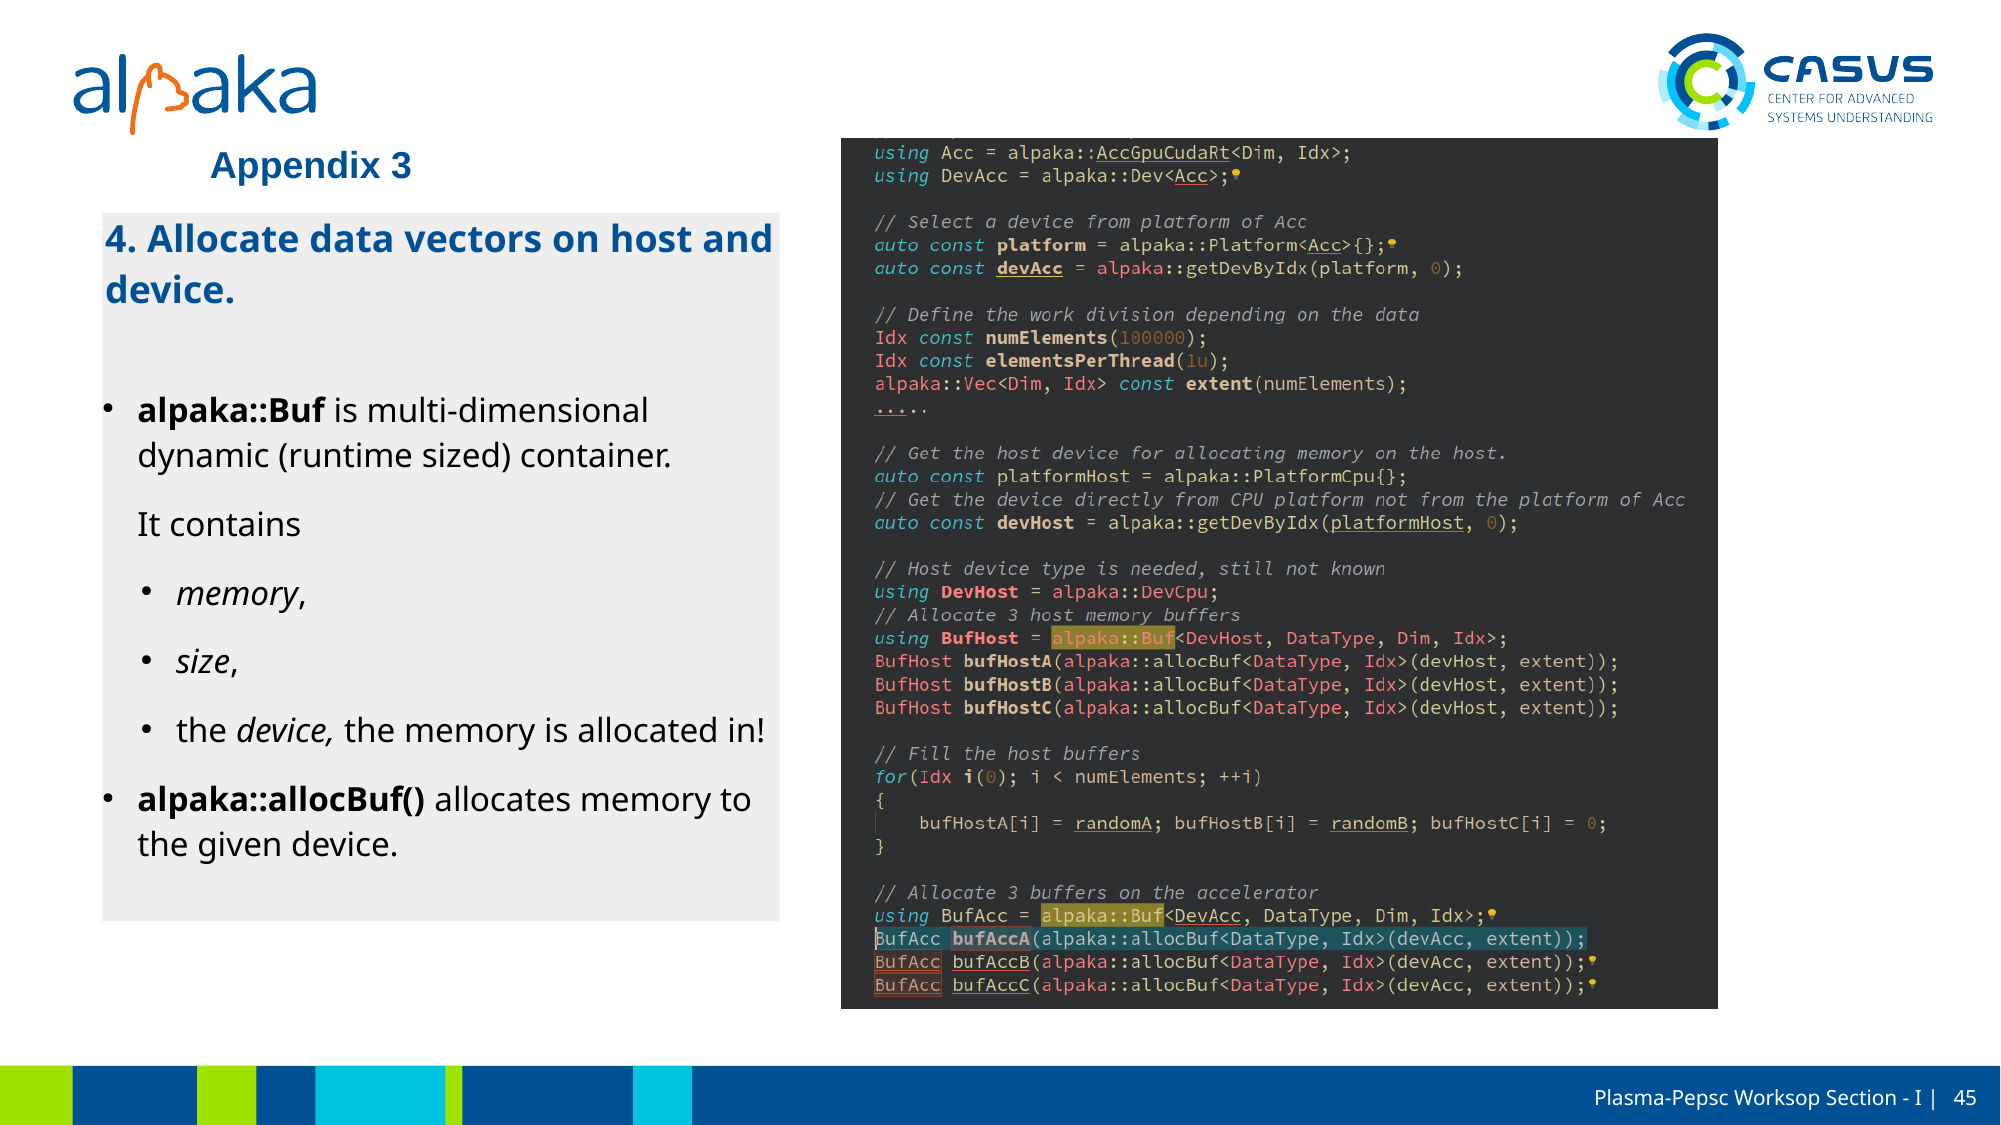

Appendix 3
# 4. Allocate data vectors on host and device.
alpaka::Buf is multi-dimensional dynamic (runtime sized) container.
It contains
memory,
size,
the device, the memory is allocated in!
alpaka::allocBuf() allocates memory to the given device.
Plasma-Pepsc Worksop Section - I
45